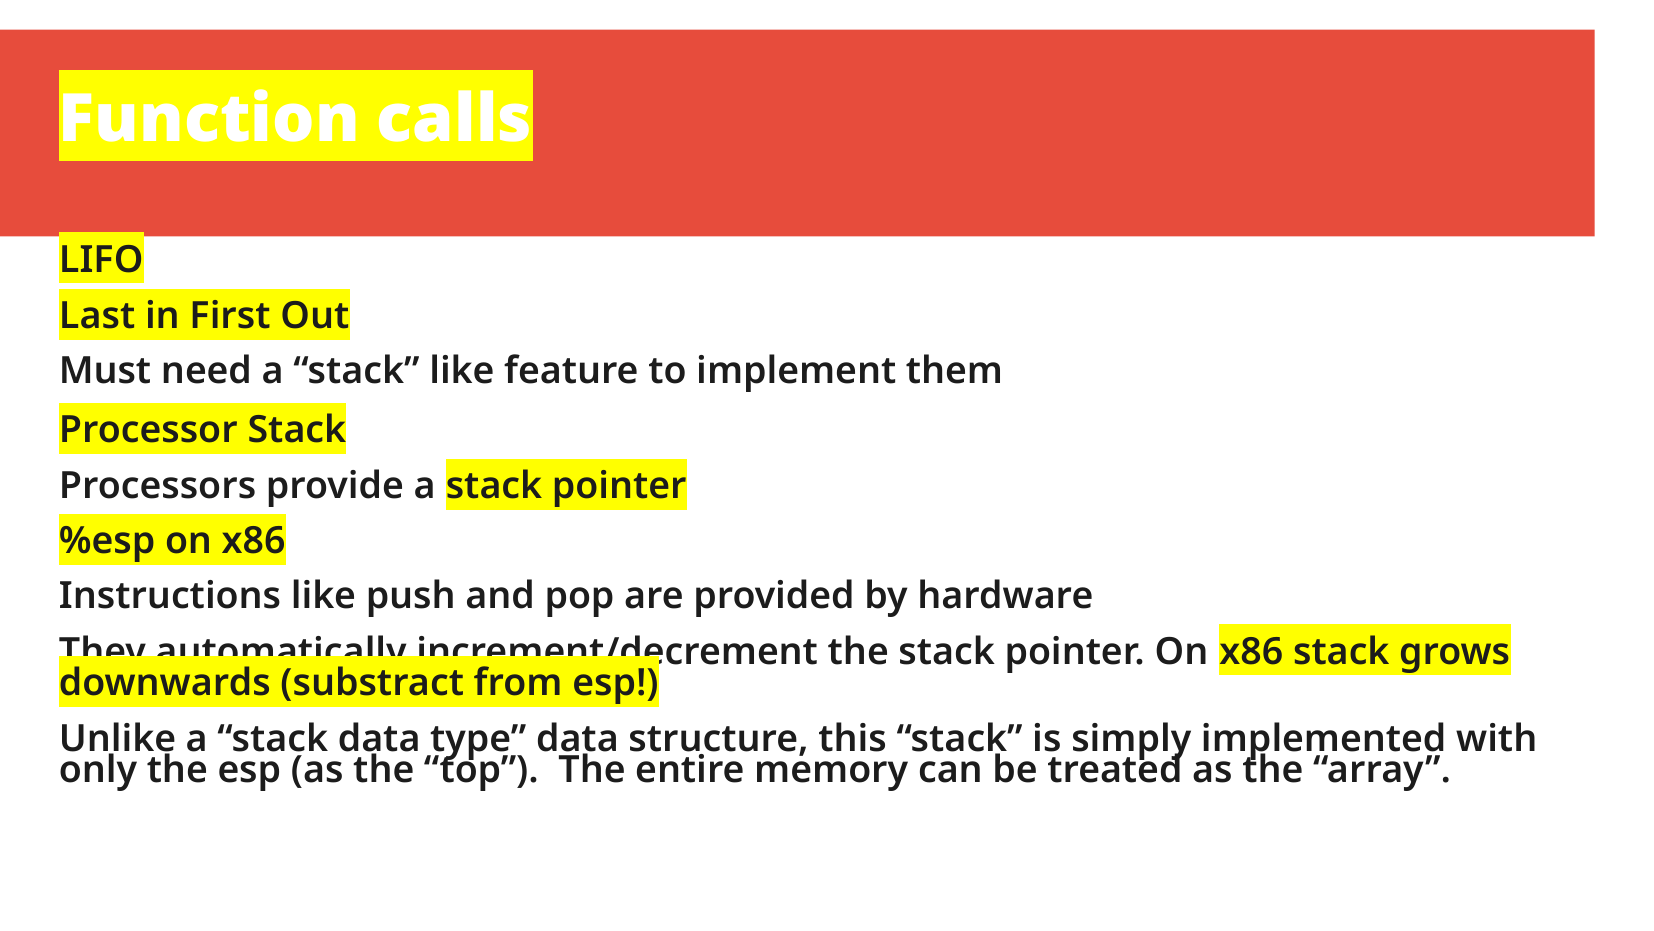

# Function calls
LIFO
Last in First Out
Must need a “stack” like feature to implement them
Processor Stack
Processors provide a stack pointer
%esp on x86
Instructions like push and pop are provided by hardware
They automatically increment/decrement the stack pointer. On x86 stack grows downwards (substract from esp!)
Unlike a “stack data type” data structure, this “stack” is simply implemented with only the esp (as the “top”). The entire memory can be treated as the “array”.
6